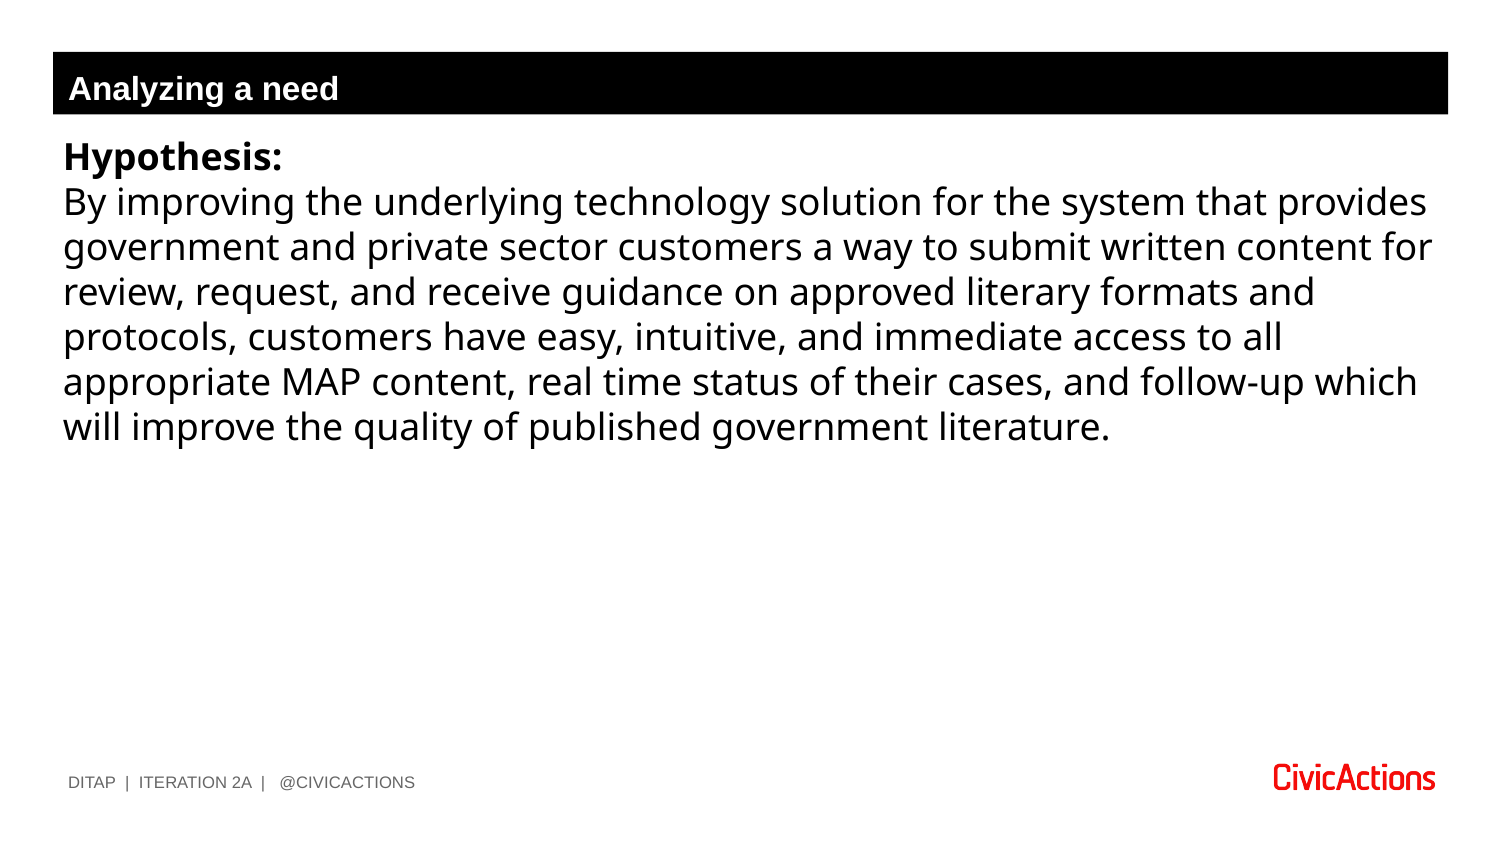

# Analyzing a need
Hypothesis:
By improving the underlying technology solution for the system that provides government and private sector customers a way to submit written content for review, request, and receive guidance on approved literary formats and protocols, customers have easy, intuitive, and immediate access to all appropriate MAP content, real time status of their cases, and follow-up which will improve the quality of published government literature.